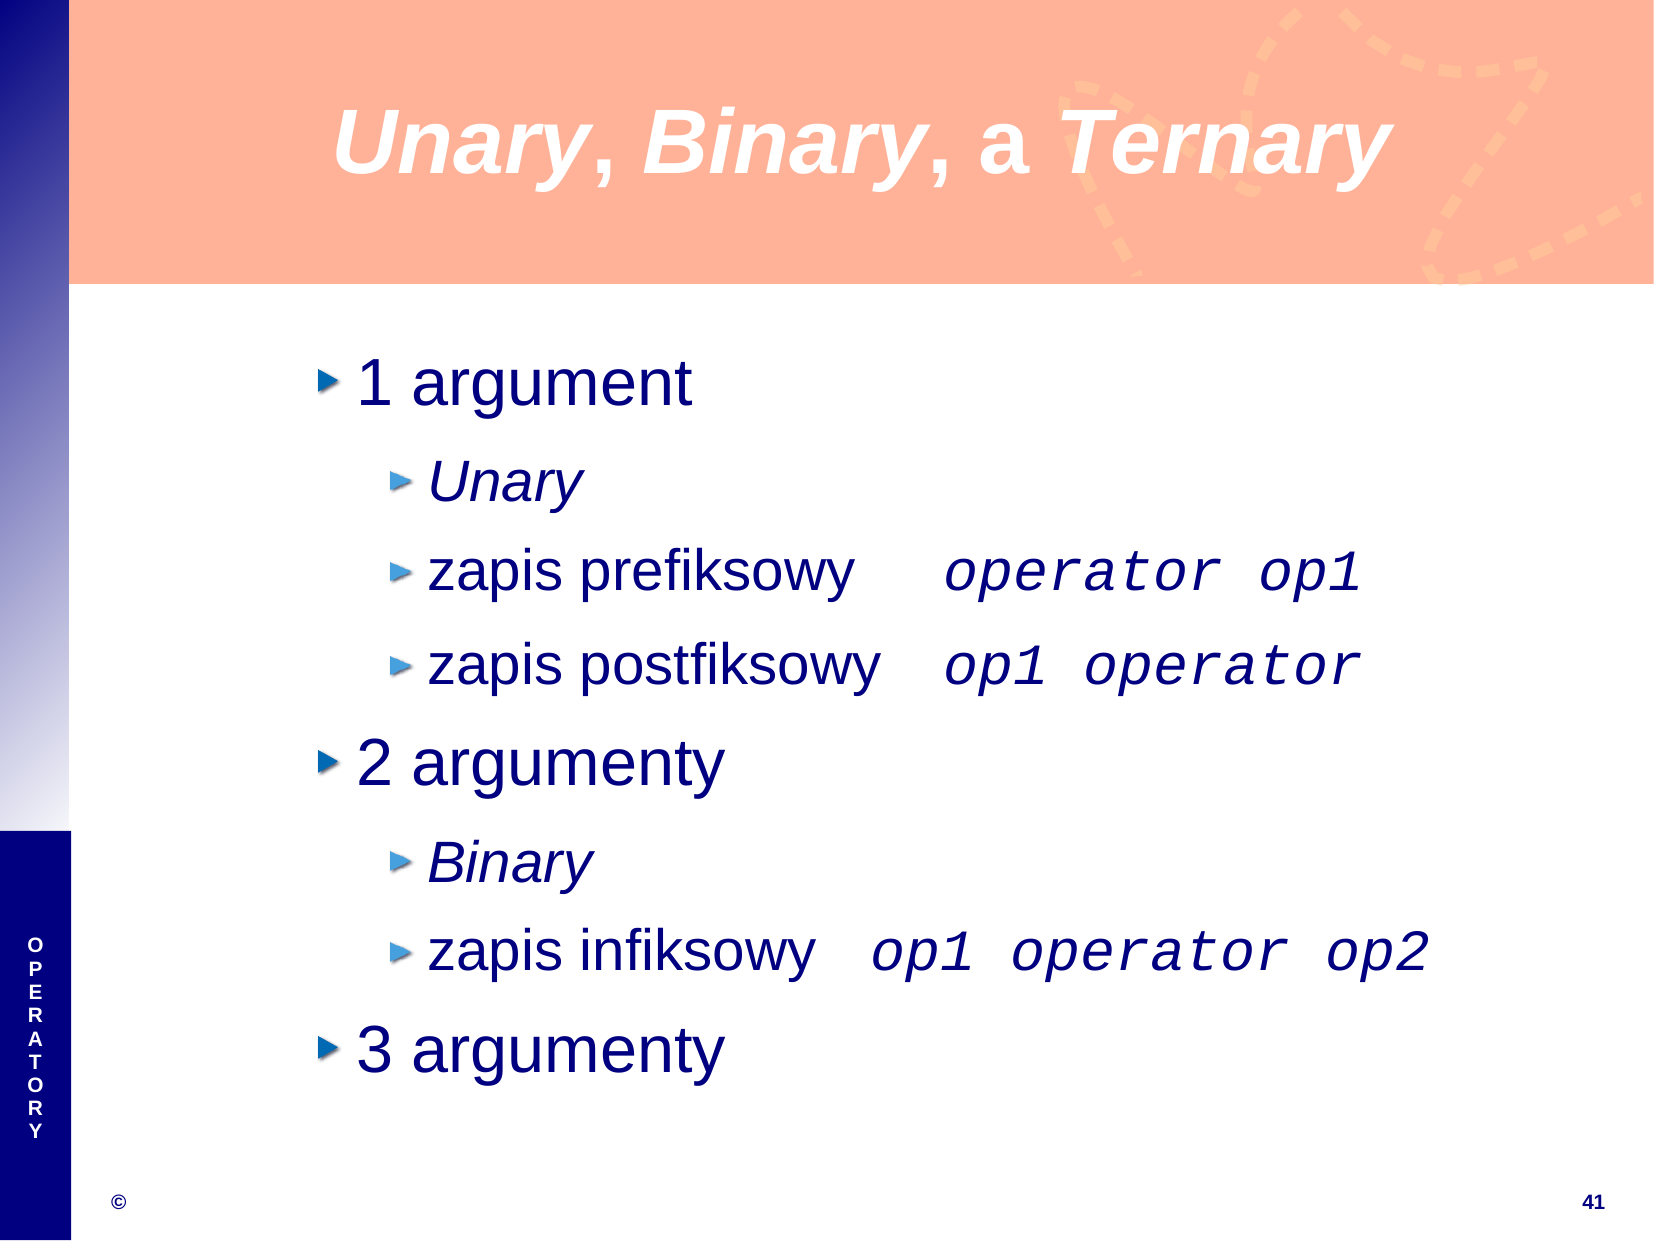

# Unary, Binary, a Ternary
1 argument
Unary
zapis prefiksowy 	operator op1
zapis postfiksowy 	op1 operator
2 argumenty
Binary
zapis infiksowy	op1 operator op2
3 argumenty
O
P
E
R
A
T
O
R
Y